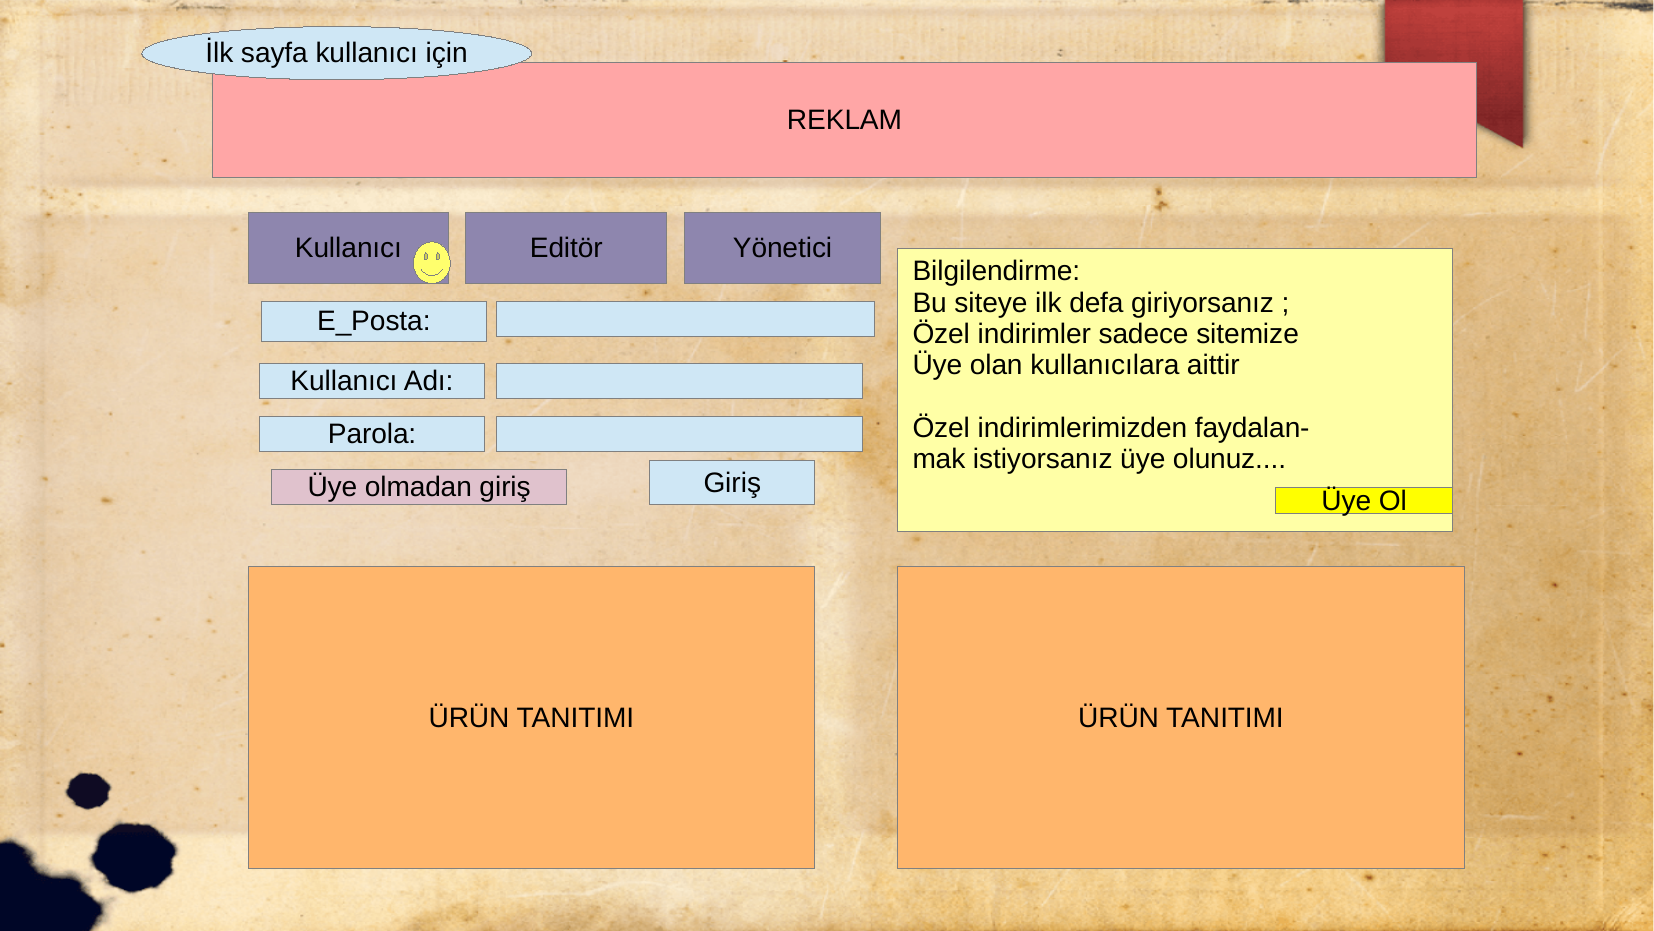

İlk sayfa kullanıcı için
REKLAM
Kullanıcı
Editör
Yönetici
Bilgilendirme:
Bu siteye ilk defa giriyorsanız ;
Özel indirimler sadece sitemize
Üye olan kullanıcılara aittir
Özel indirimlerimizden faydalan-
mak istiyorsanız üye olunuz....
E_Posta:
Kullanıcı Adı:
Parola:
Giriş
Üye olmadan giriş
Üye Ol
ÜRÜN TANITIMI
ÜRÜN TANITIMI